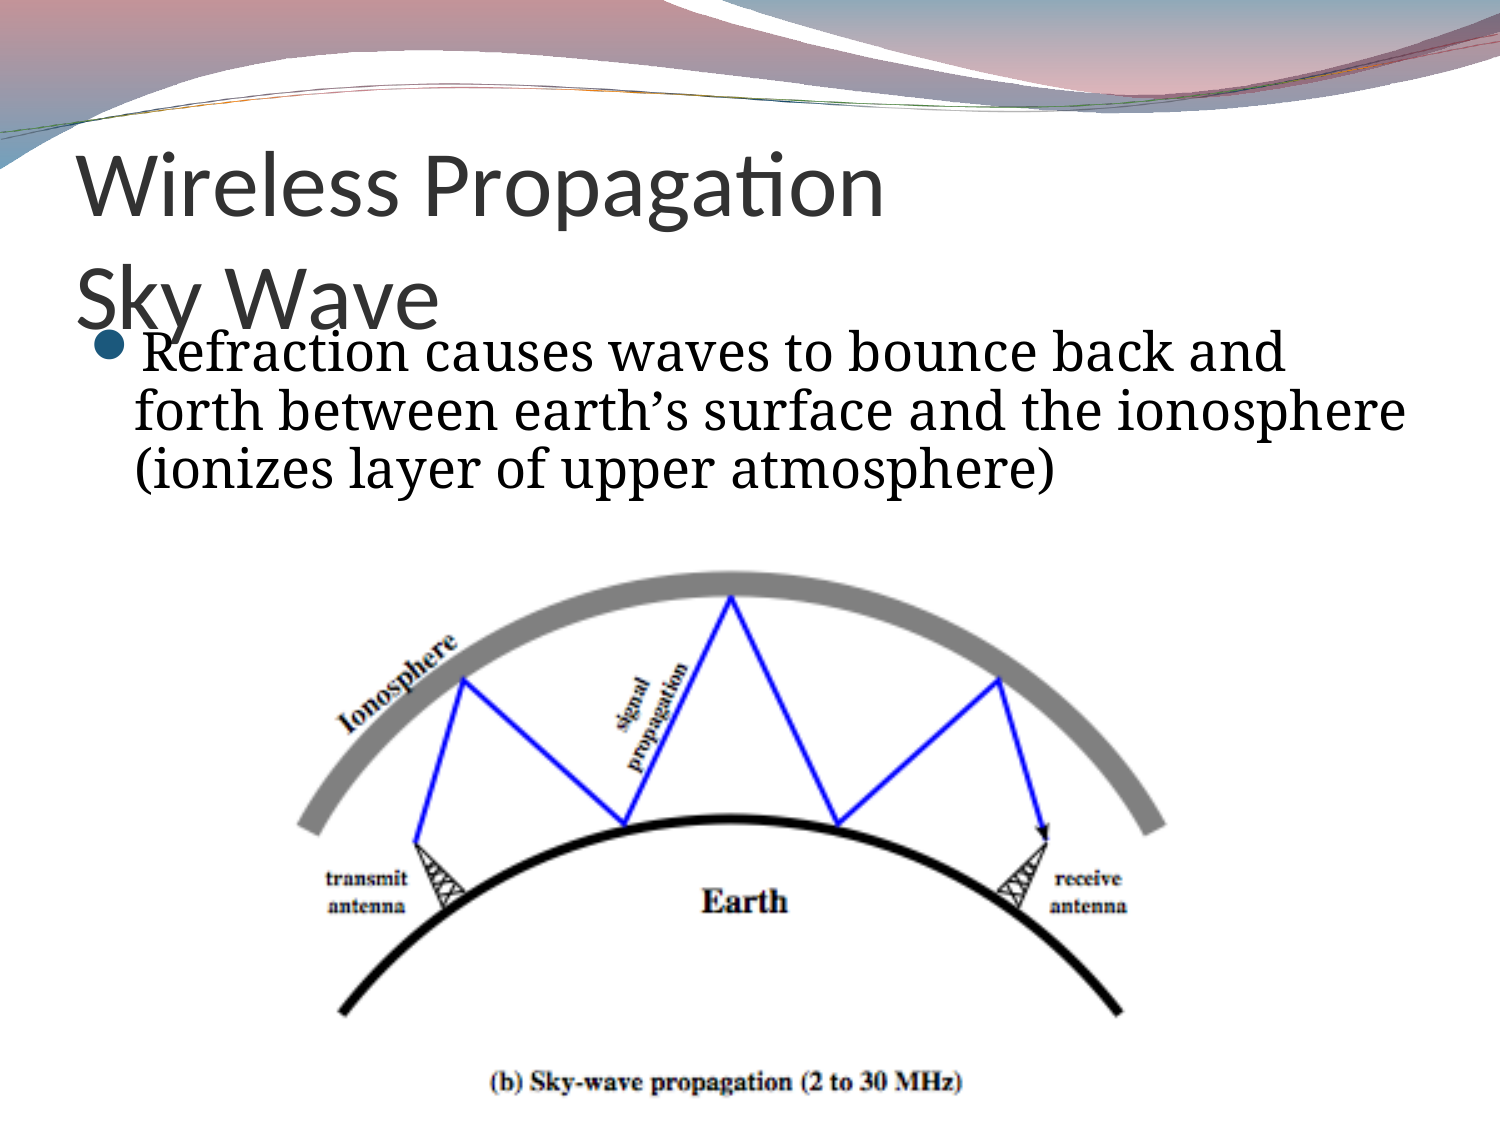

# Wireless Propagation Sky Wave
Refraction causes waves to bounce back and forth between earth’s surface and the ionosphere (ionizes layer of upper atmosphere)